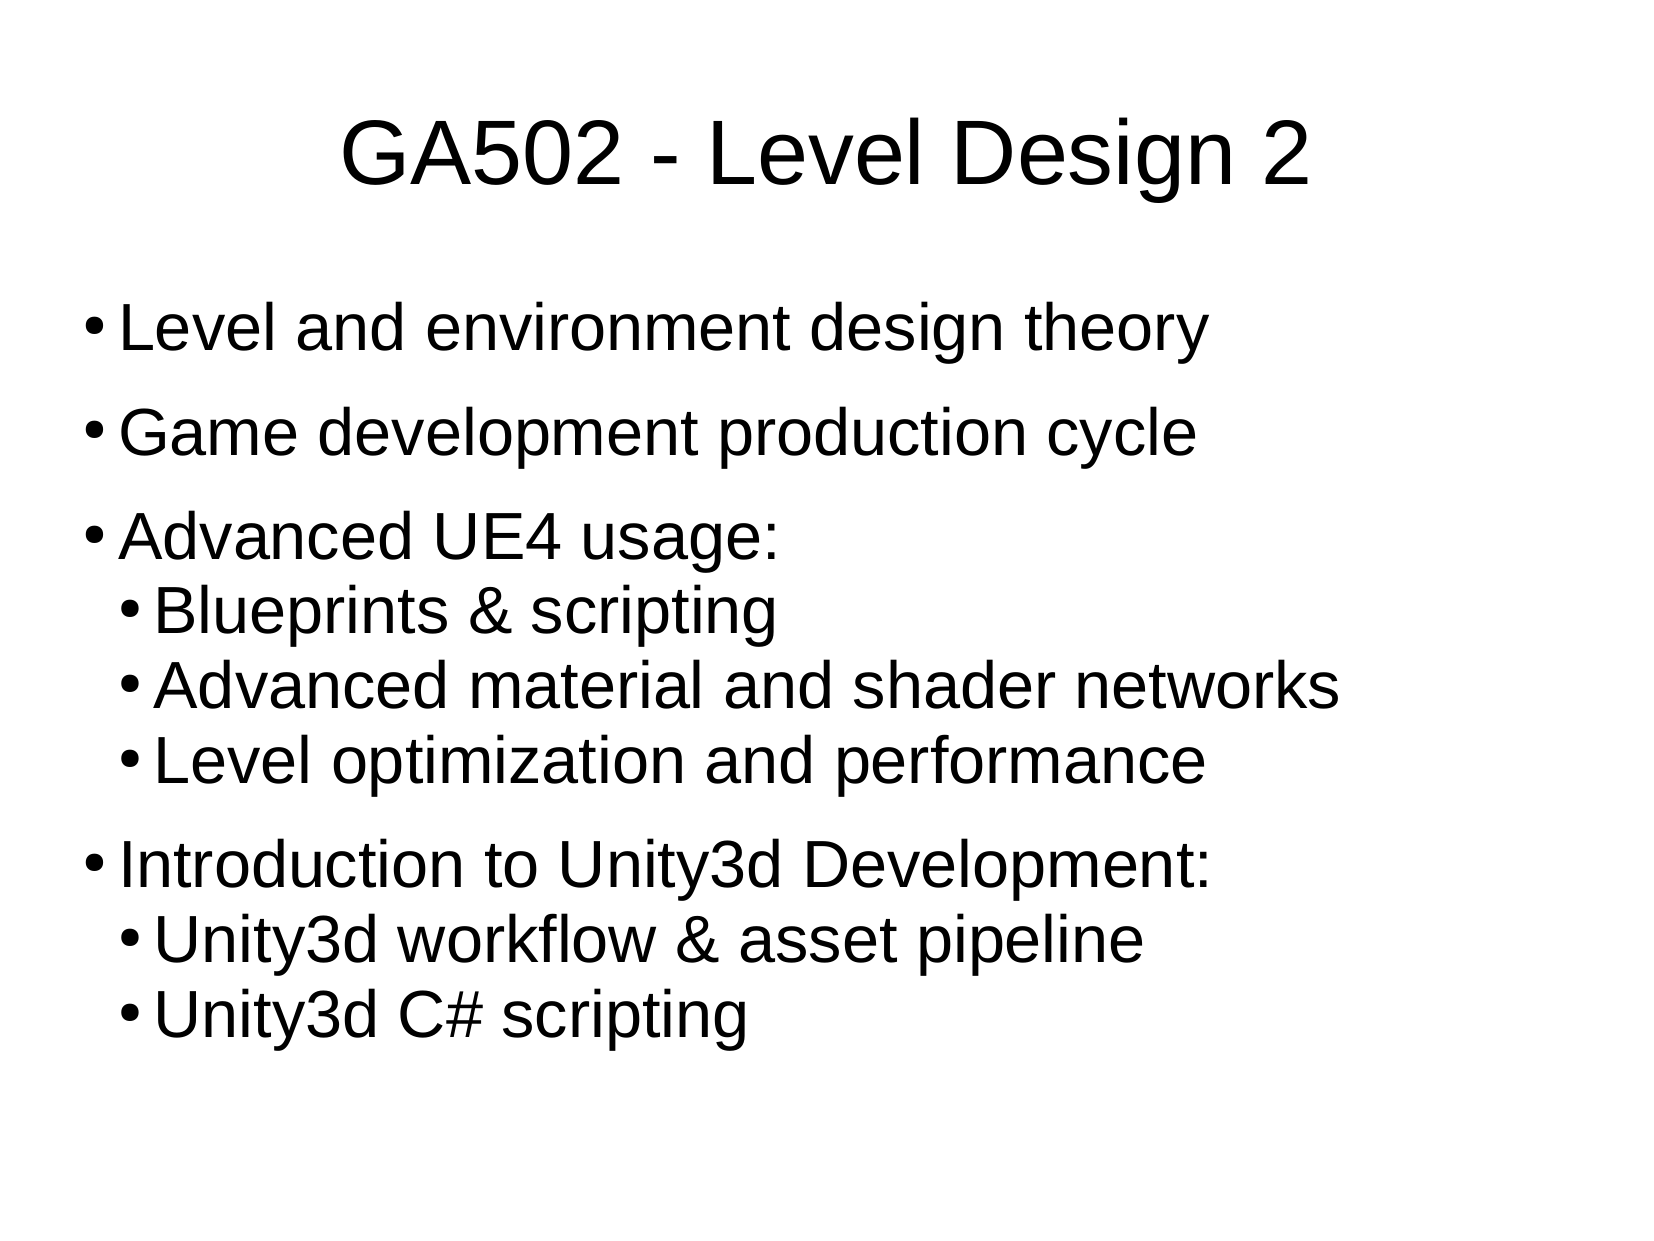

# GA502 - Level Design 2
Level and environment design theory
Game development production cycle
Advanced UE4 usage:
Blueprints & scripting
Advanced material and shader networks
Level optimization and performance
Introduction to Unity3d Development:
Unity3d workflow & asset pipeline
Unity3d C# scripting